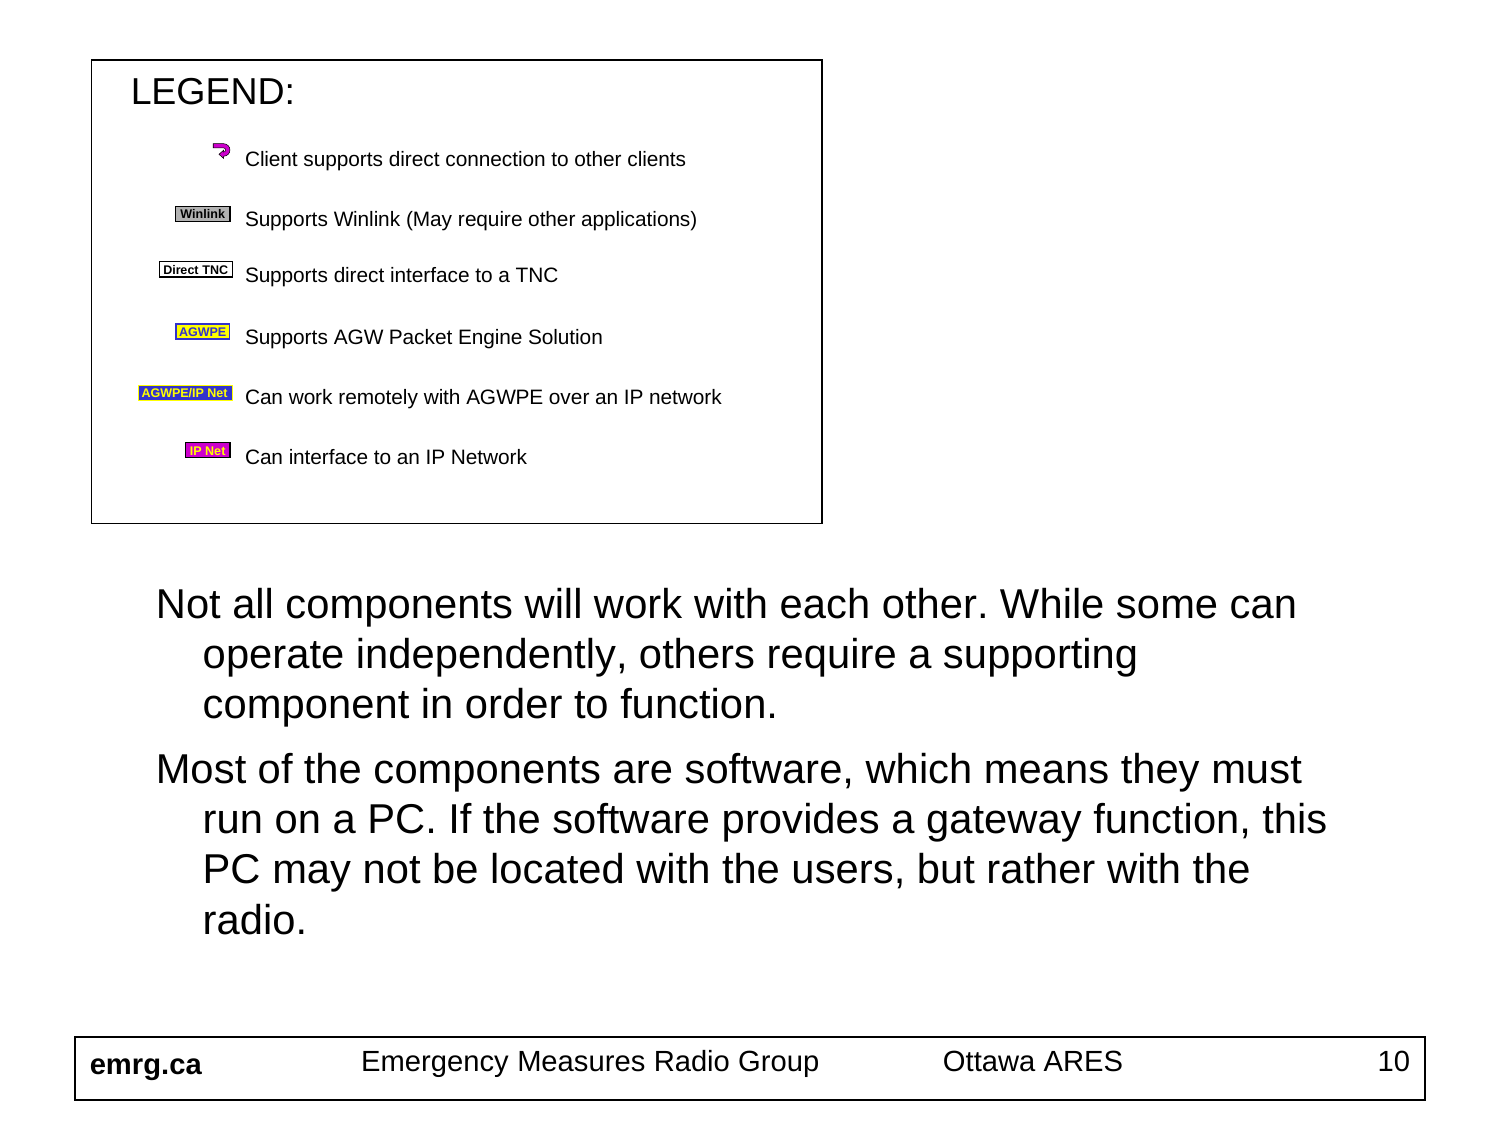

LEGEND:
Client supports direct connection to other clients
Supports Winlink (May require other applications)
Winlink
Supports direct interface to a TNC
Direct TNC
Supports AGW Packet Engine Solution
AGWPE
Can work remotely with AGWPE over an IP network
AGWPE/IP Net
Can interface to an IP Network
IP Net
Not all components will work with each other. While some can operate independently, others require a supporting component in order to function.
Most of the components are software, which means they must run on a PC. If the software provides a gateway function, this PC may not be located with the users, but rather with the radio.
Emergency Measures Radio Group Ottawa ARES
10